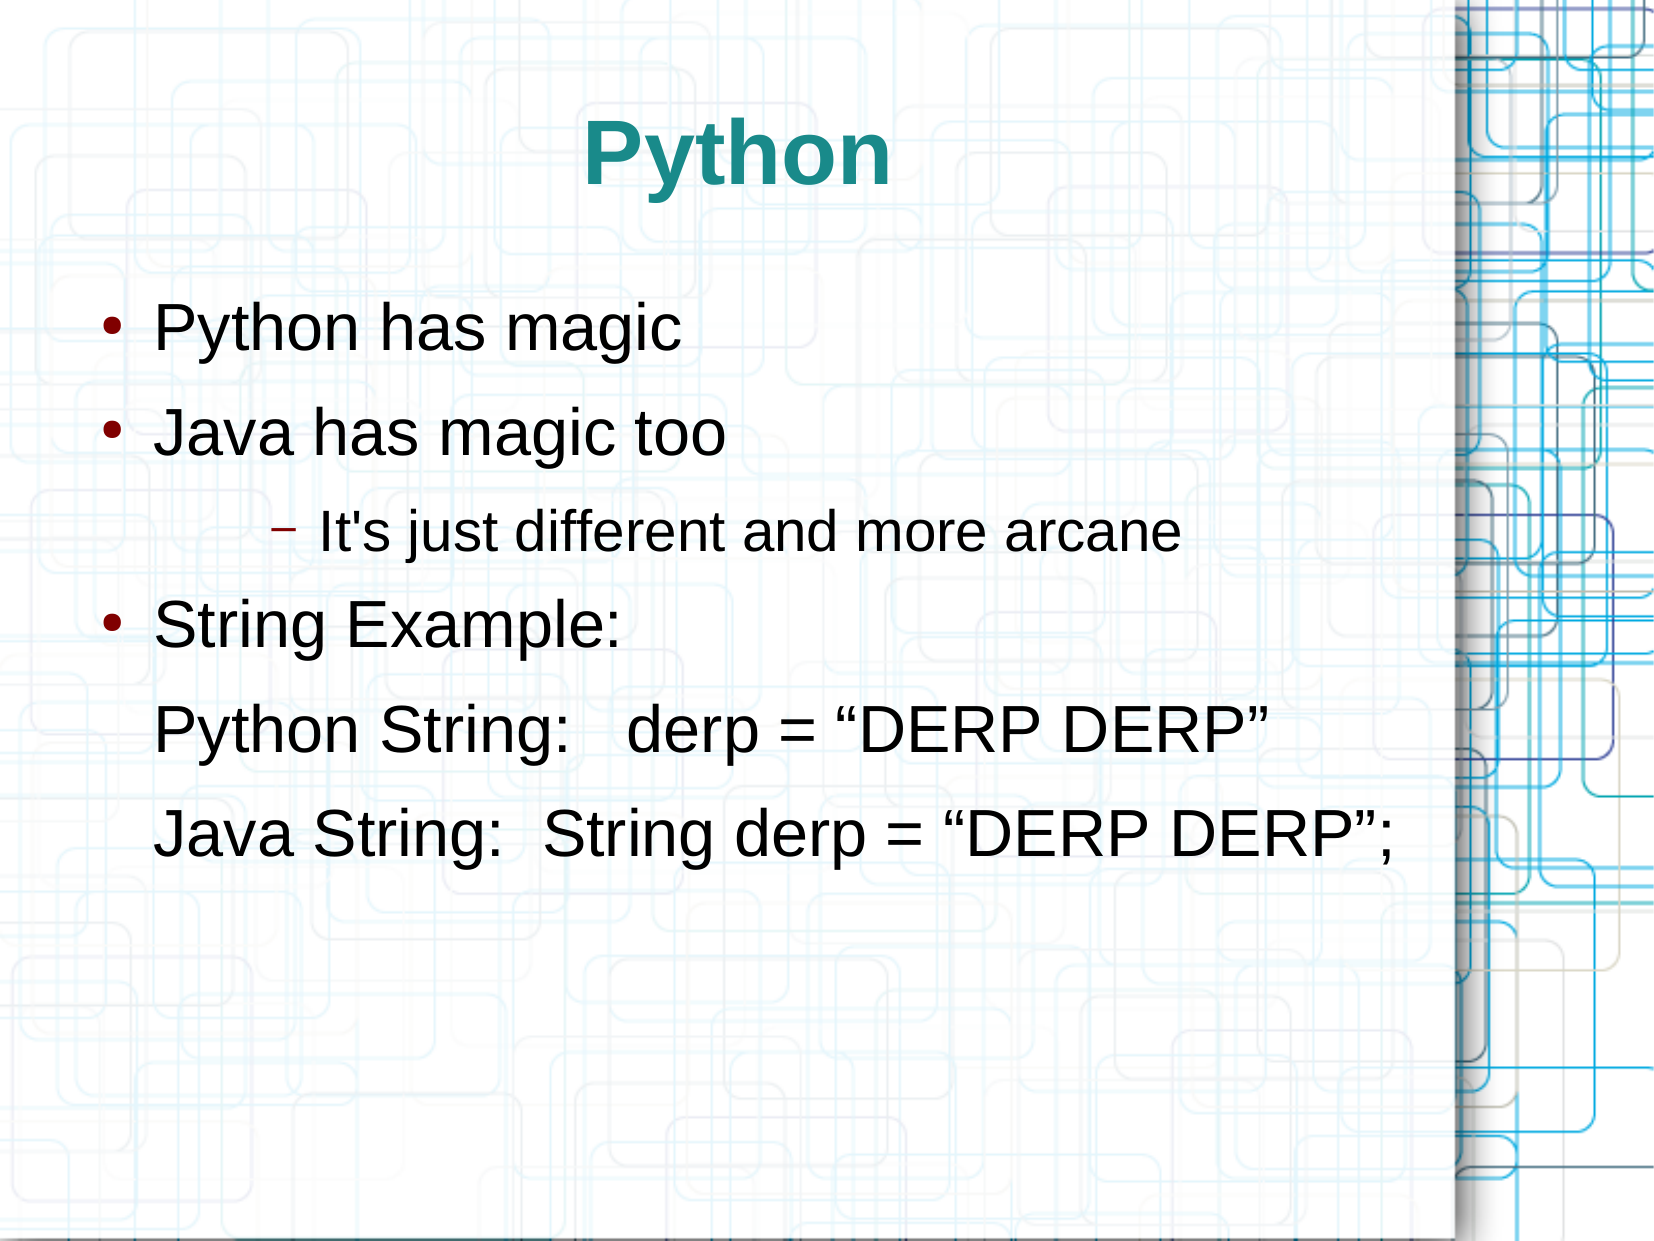

# Python
Python has magic
Java has magic too
It's just different and more arcane
String Example:
Python String: derp = “DERP DERP”
Java String: String derp = “DERP DERP”;